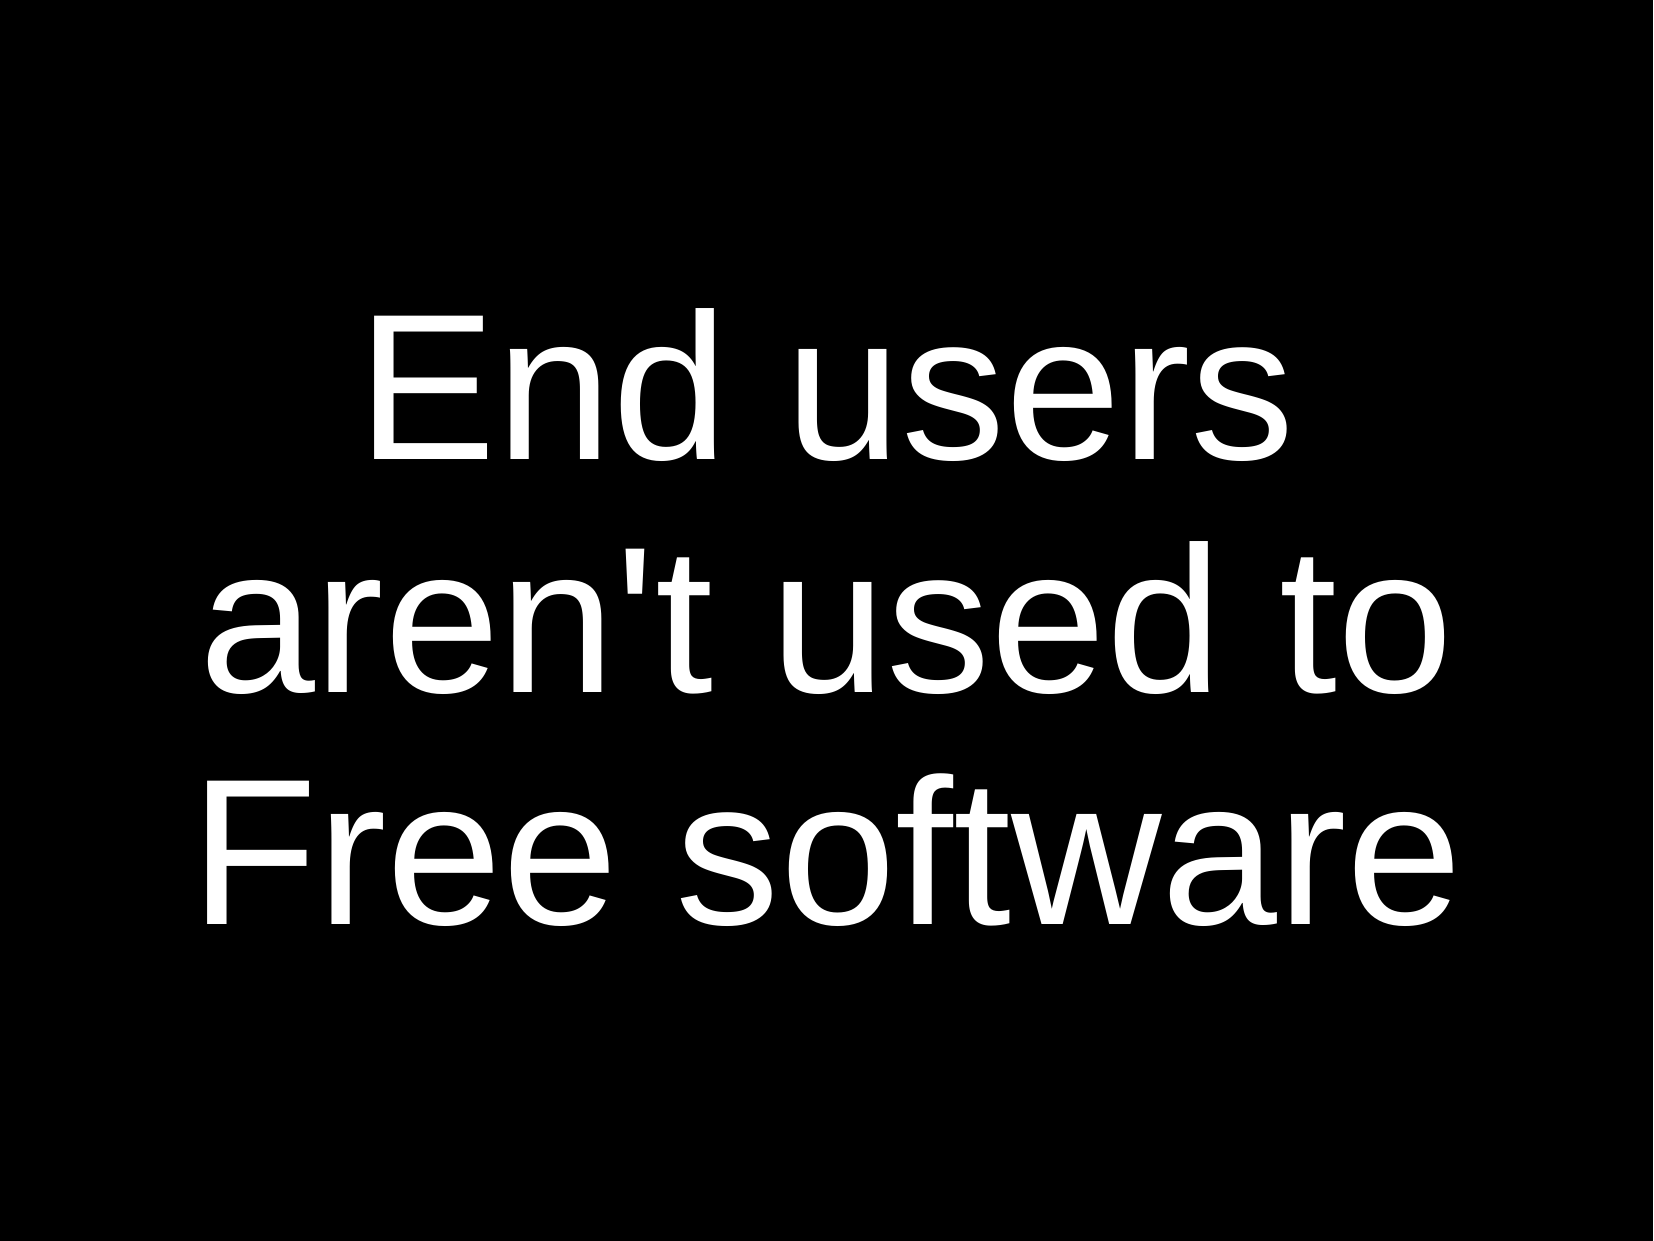

# End users aren't used to Free software